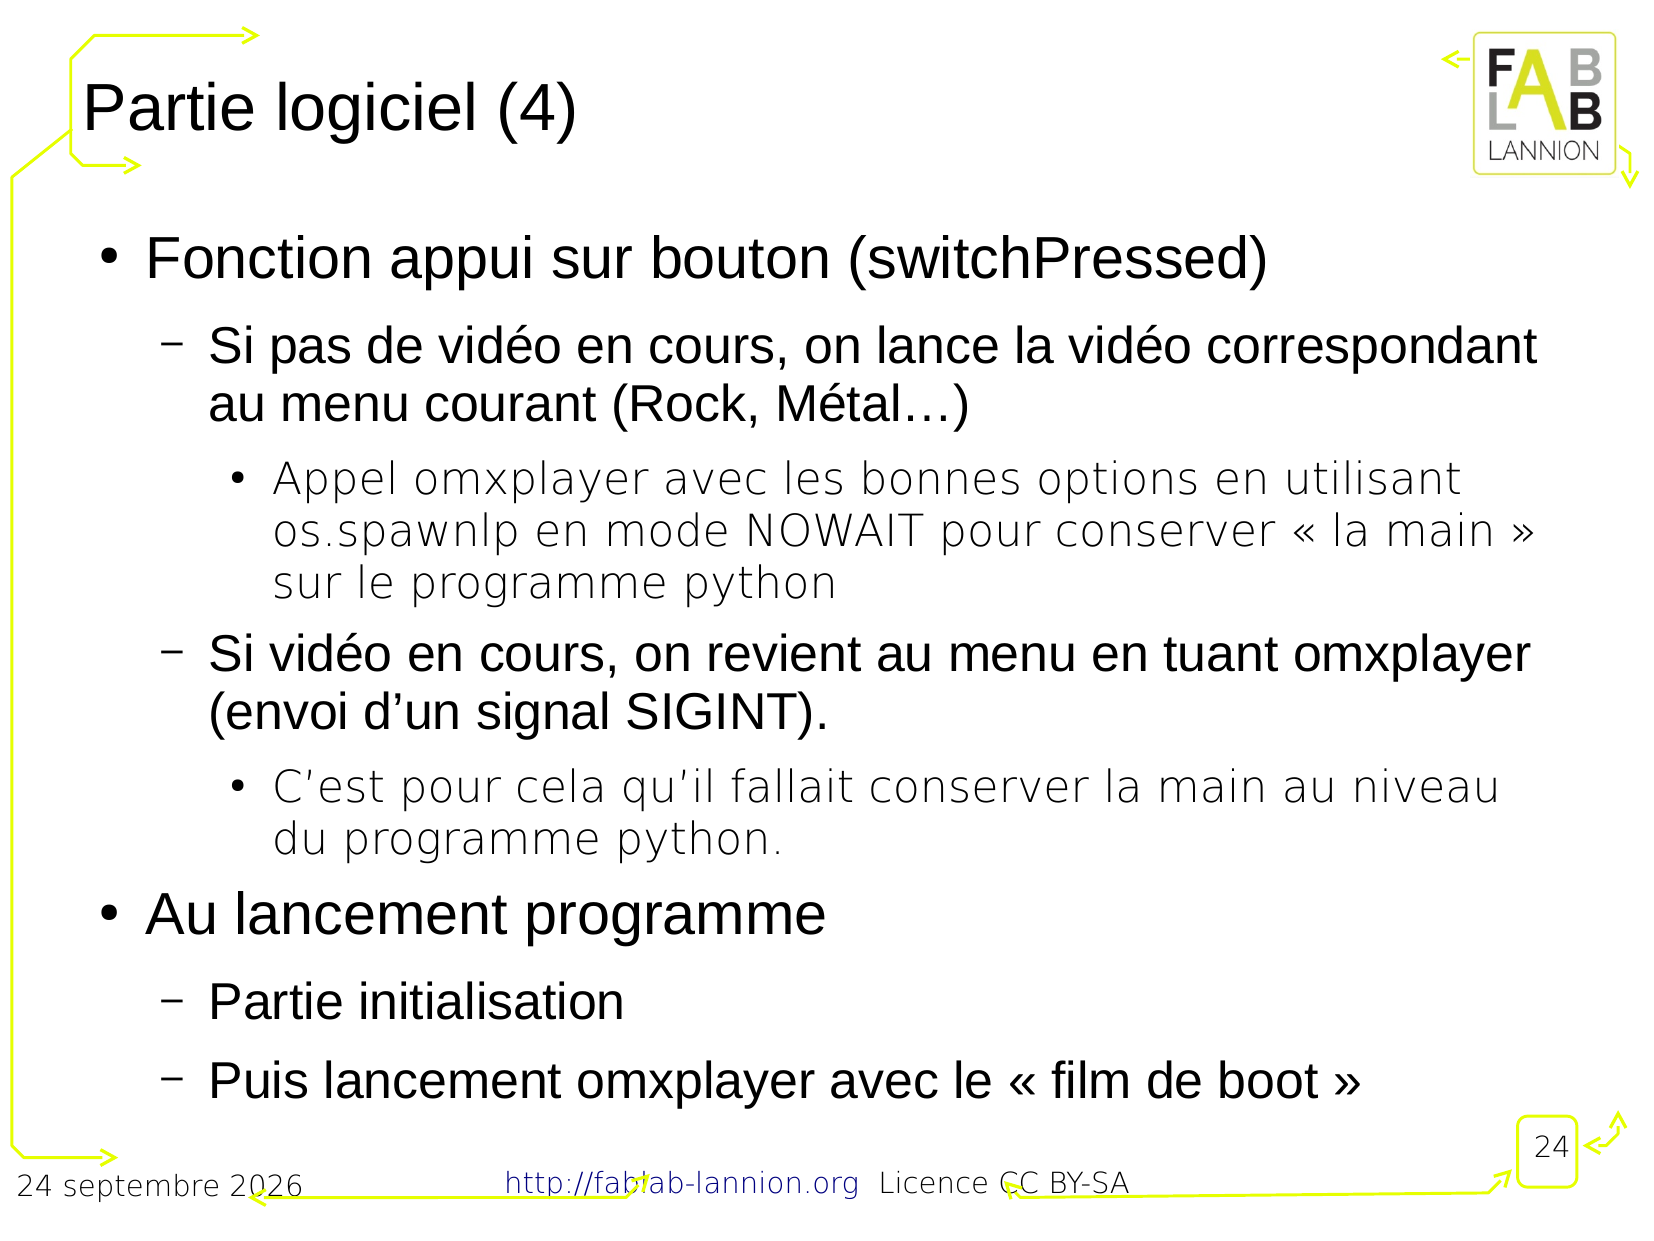

# Partie logiciel (4)
Fonction appui sur bouton (switchPressed)
Si pas de vidéo en cours, on lance la vidéo correspondant au menu courant (Rock, Métal…)
Appel omxplayer avec les bonnes options en utilisant os.spawnlp en mode NOWAIT pour conserver « la main » sur le programme python
Si vidéo en cours, on revient au menu en tuant omxplayer (envoi d’un signal SIGINT).
C’est pour cela qu’il fallait conserver la main au niveau du programme python.
Au lancement programme
Partie initialisation
Puis lancement omxplayer avec le « film de boot »
24